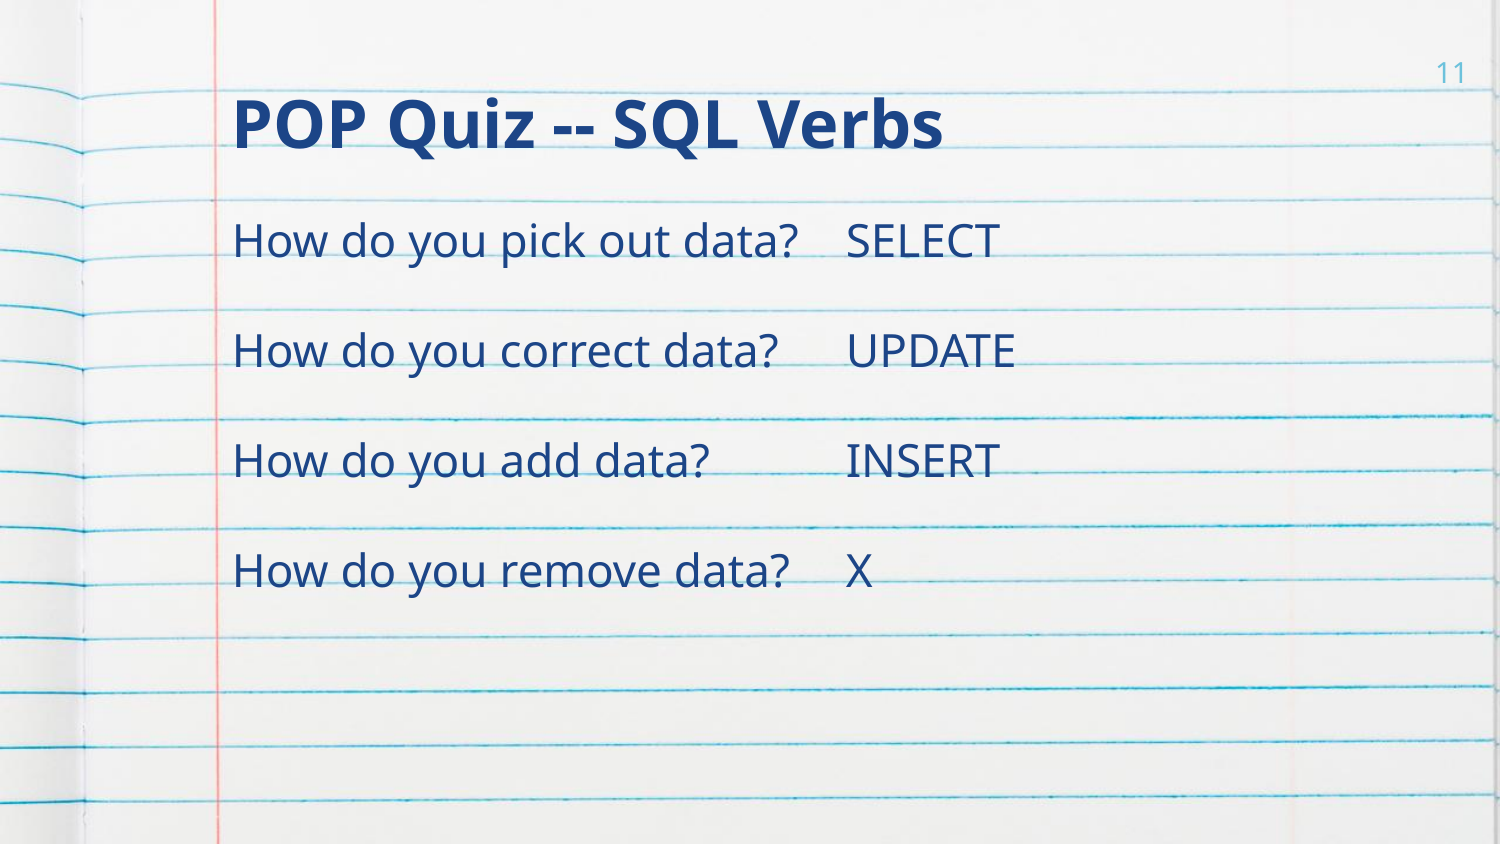

# POP Quiz -- SQL Verbs
How do you pick out data?
How do you correct data?
How do you add data?
How do you remove data?
SELECT
UPDATE
INSERT
X